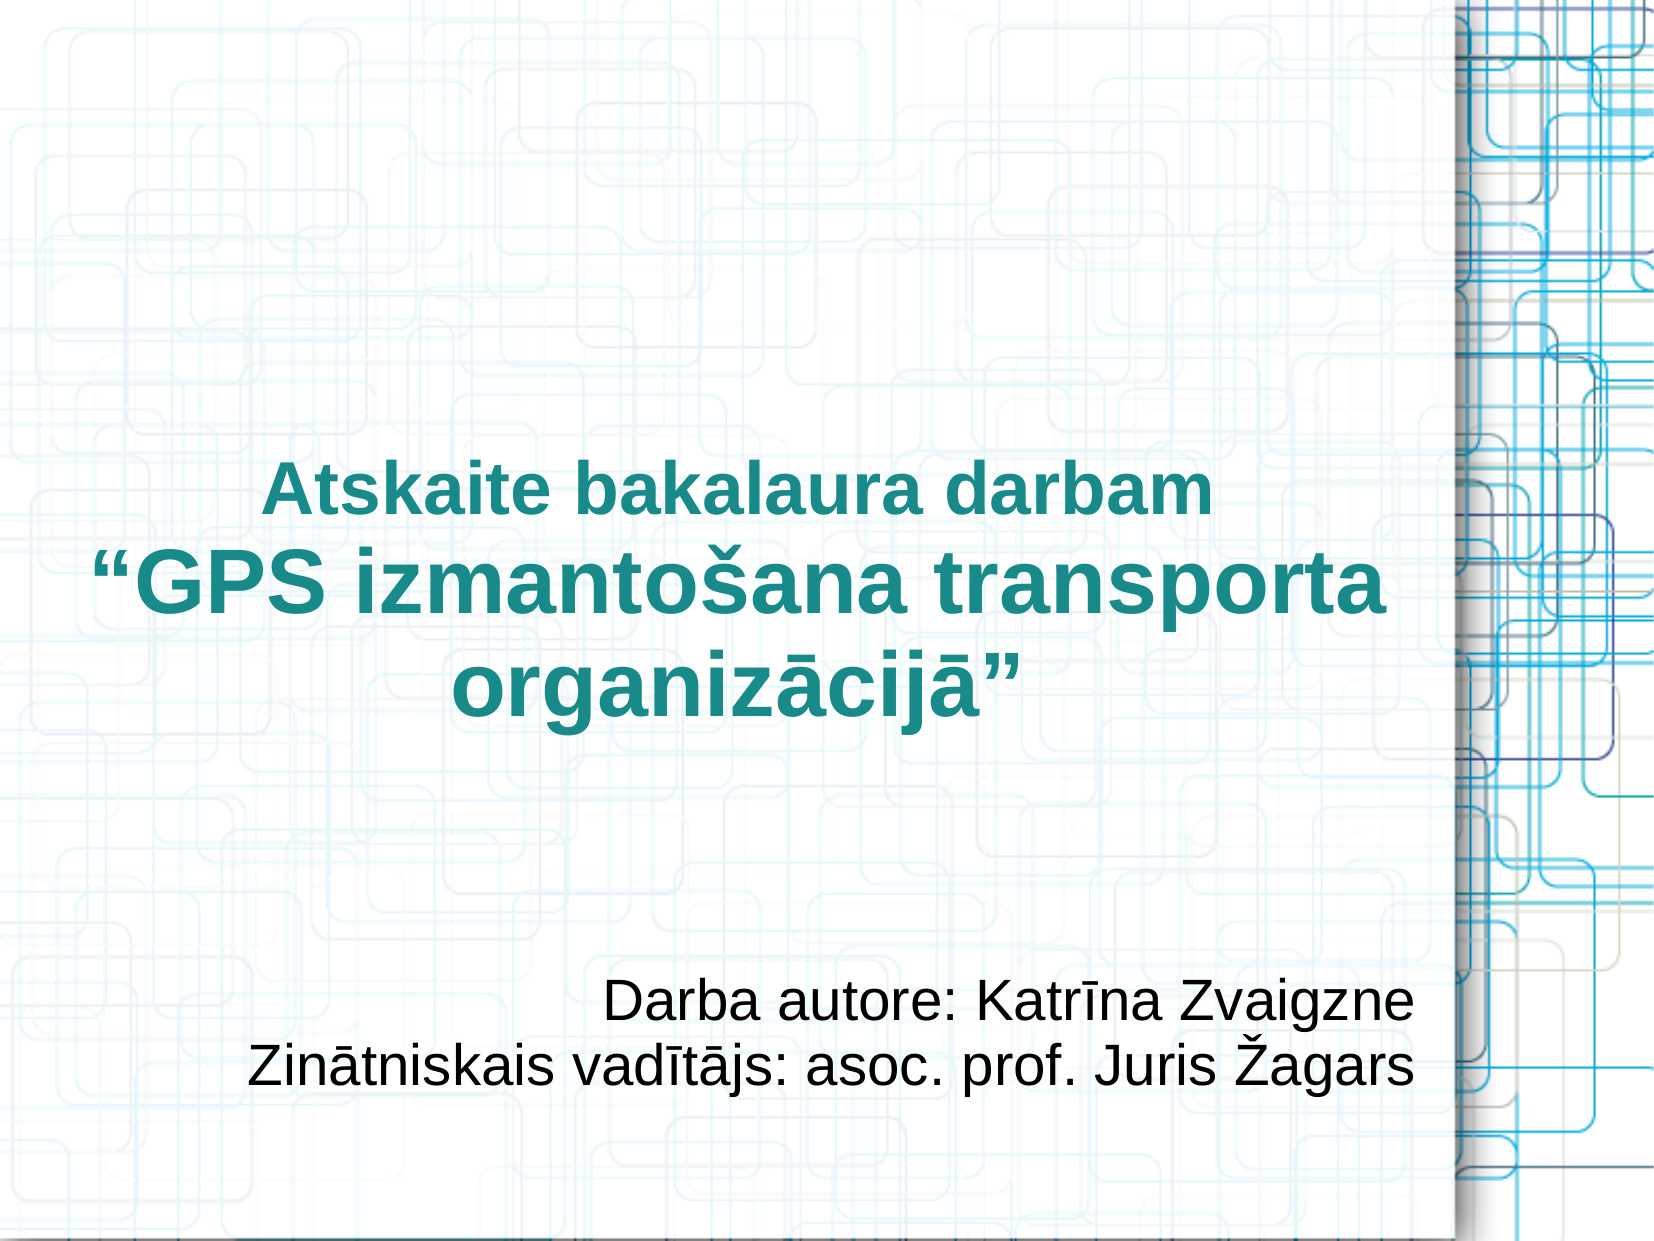

# Atskaite bakalaura darbam “GPS izmantošana transporta organizācijā”
Darba autore: Katrīna Zvaigzne
Zinātniskais vadītājs: asoc. prof. Juris Žagars